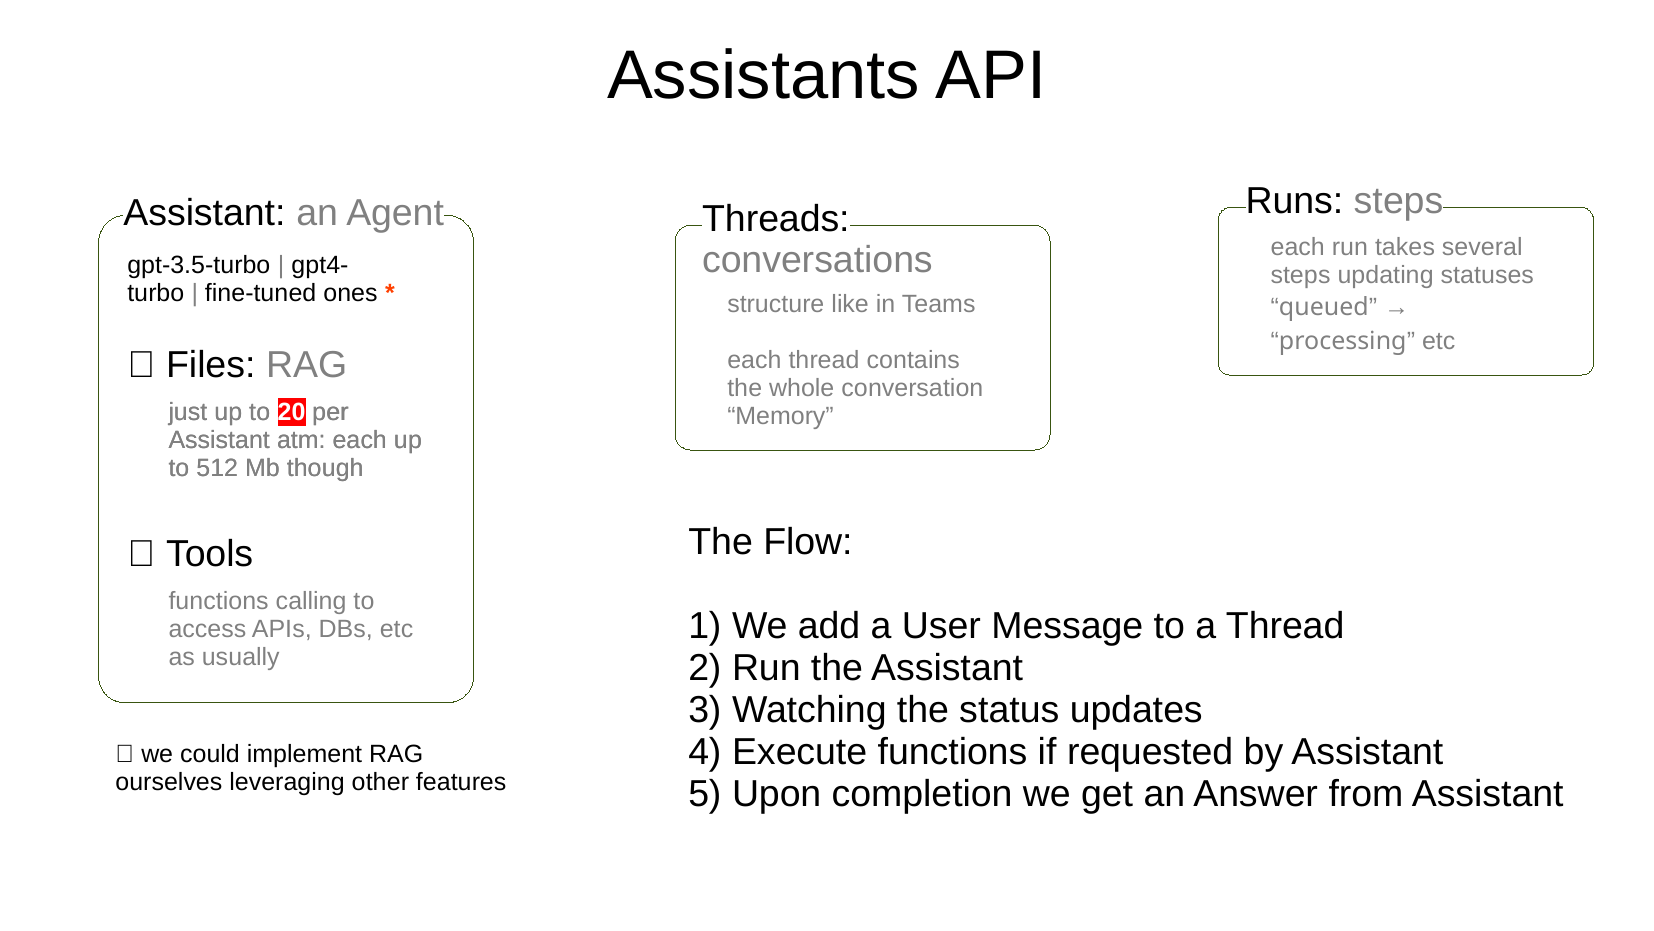

# Assistants API
Runs: steps
Assistant: an Agent
Threads: conversations
each run takes several steps updating statuses “queued” → “processing” etc
gpt-3.5-turbo | gpt4-turbo | fine-tuned ones *
structure like in Teams
each thread contains the whole conversation “Memory”
📁 Files: RAG
just up to 20 per Assistant atm: each up to 512 Mb though
just up to 20 per Assistant atm: each up to 512 Mb though
The Flow:
1) We add a User Message to a Thread
2) Run the Assistant
3) Watching the status updates
4) Execute functions if requested by Assistant
5) Upon completion we get an Answer from Assistant
🔎 Tools
functions calling to access APIs, DBs, etc as usually
📝 we could implement RAG ourselves leveraging other features